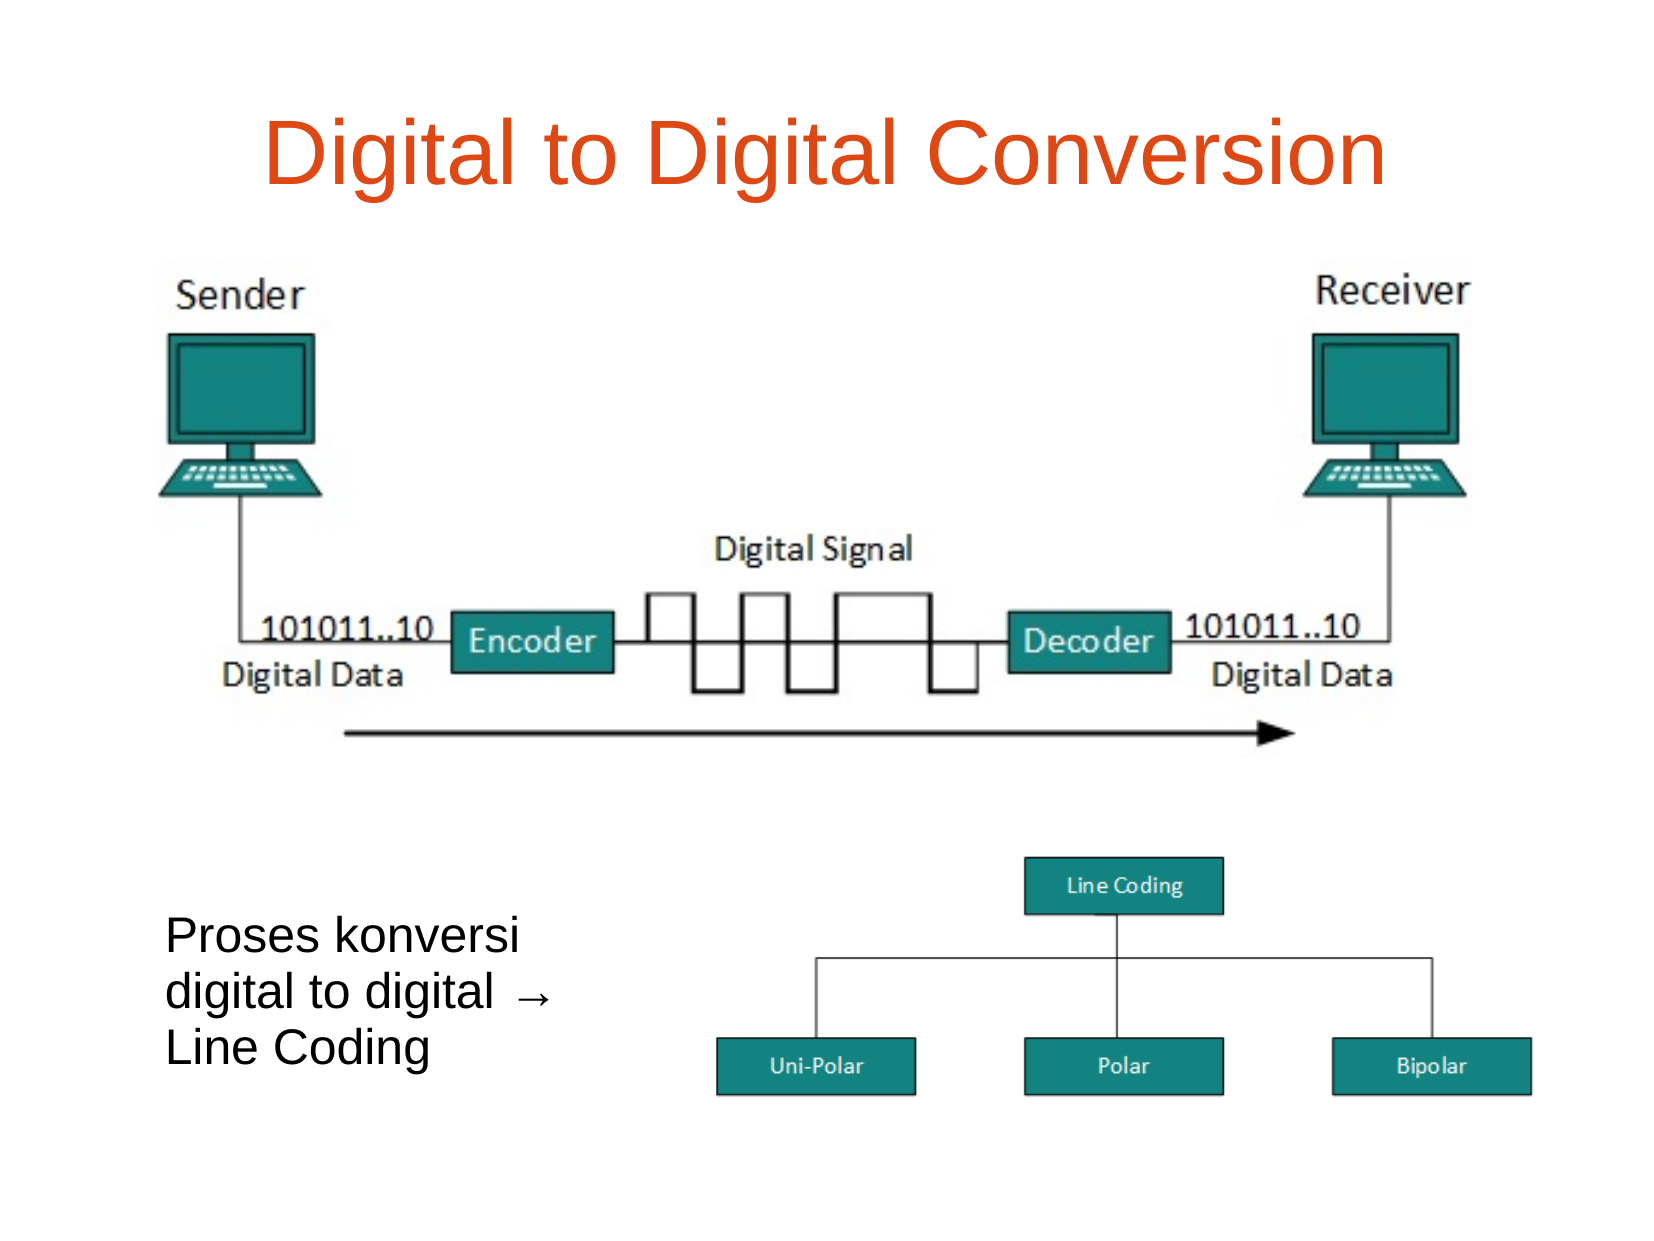

# Digital to Digital Conversion
Proses konversi digital to digital → Line Coding